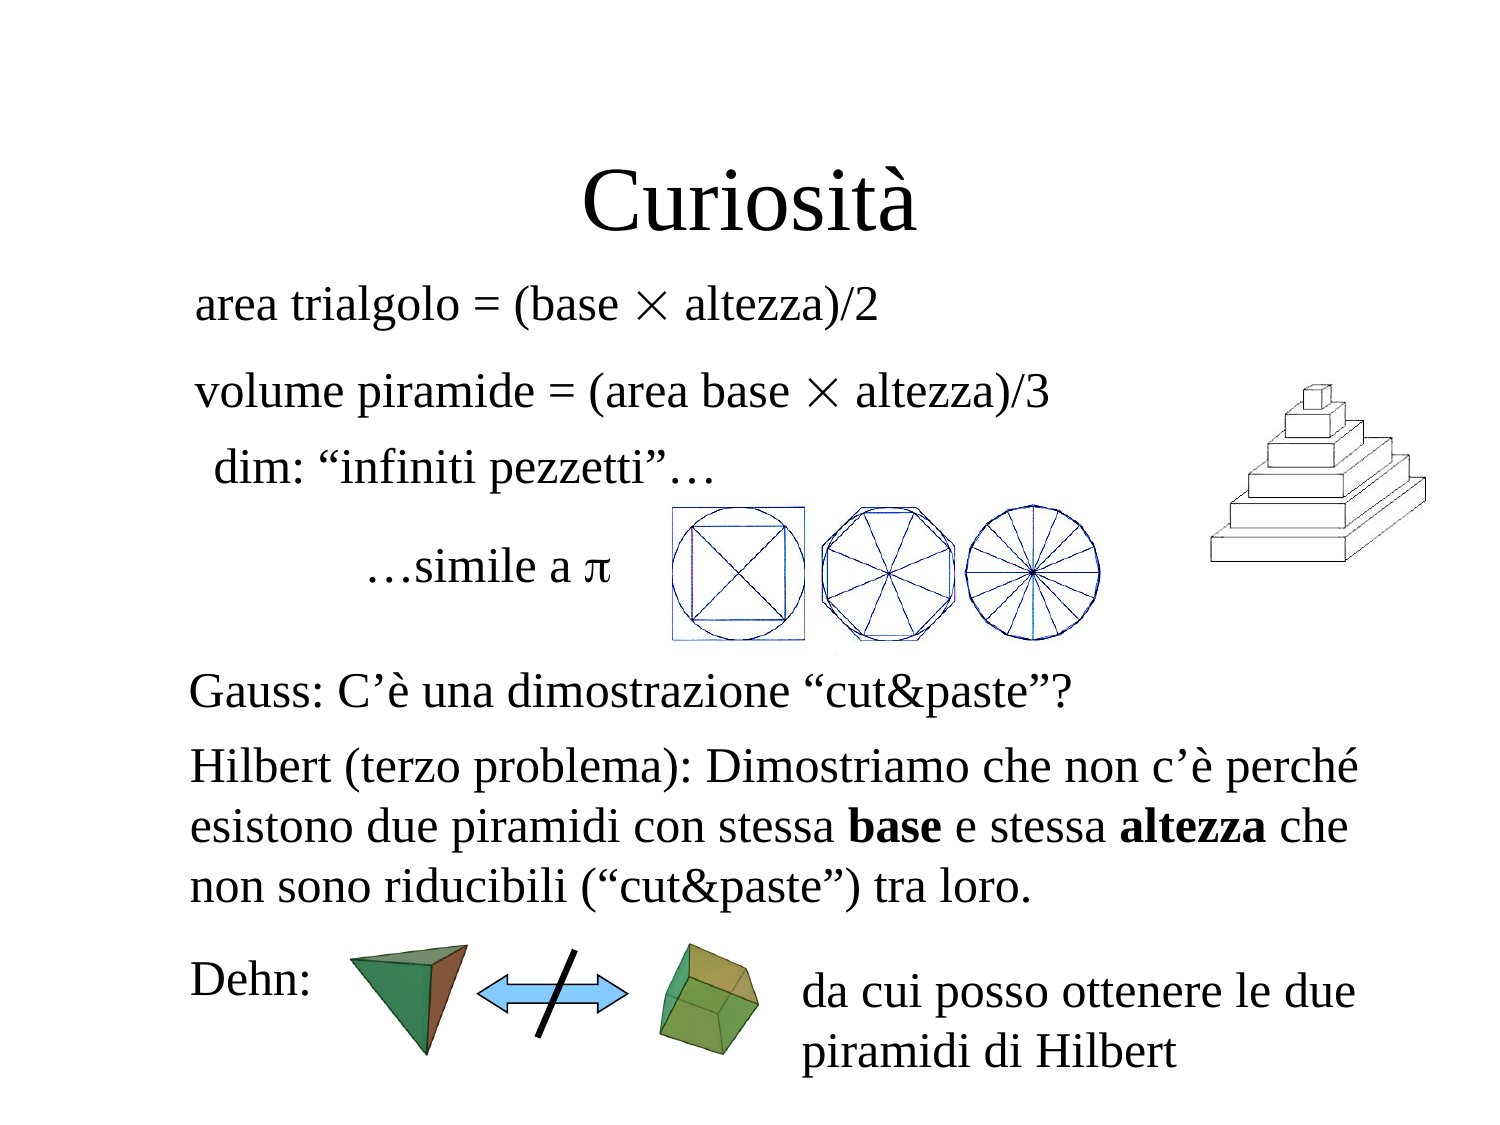

# Curiosità
area trialgolo = (base  altezza)/2
volume piramide = (area base  altezza)/3
dim: “infiniti pezzetti”…
…simile a 
Gauss: C’è una dimostrazione “cut&paste”?
Hilbert (terzo problema): Dimostriamo che non c’è perché esistono due piramidi con stessa base e stessa altezza che
non sono riducibili (“cut&paste”) tra loro.
Dehn:
da cui posso ottenere le due
piramidi di Hilbert